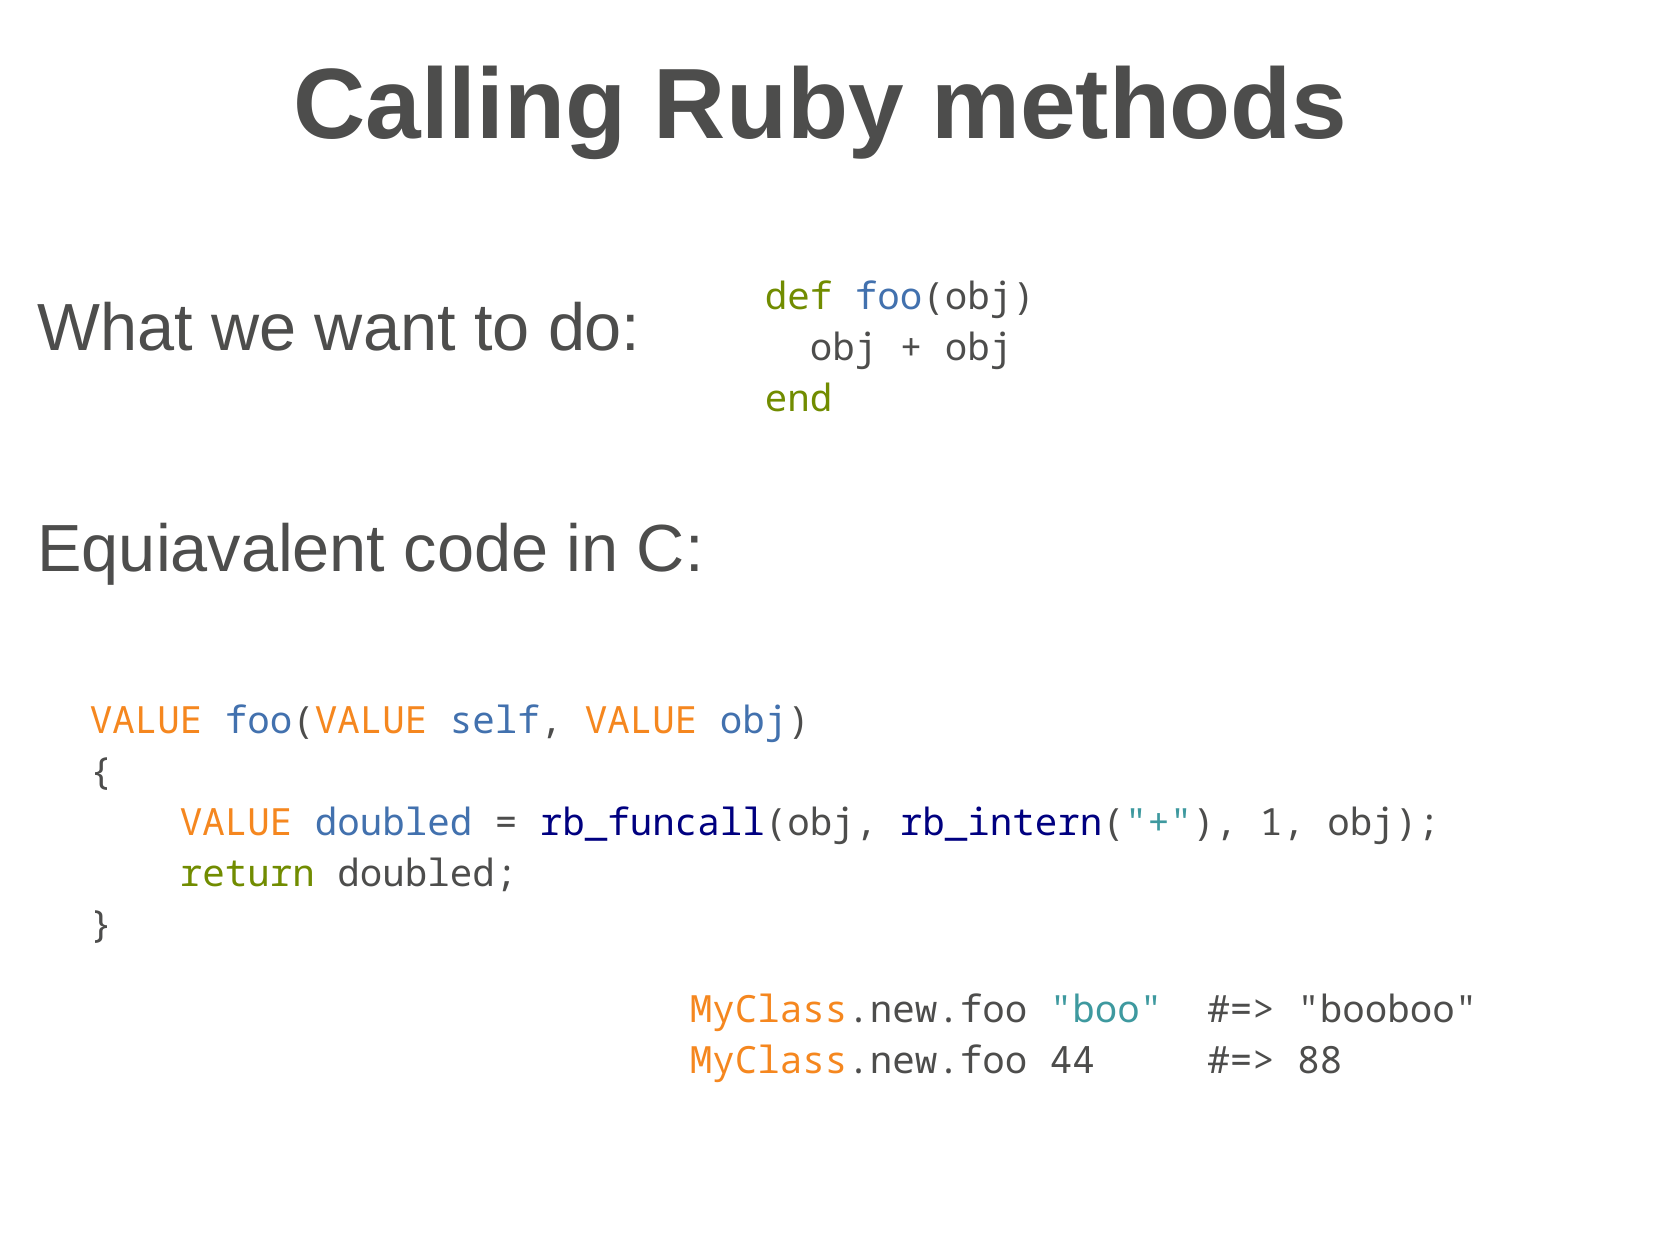

# Calling Ruby methods
def foo(obj)
 obj + obj
end
What we want to do:
Equiavalent code in C:
VALUE foo(VALUE self, VALUE obj)
{
 VALUE doubled = rb_funcall(obj, rb_intern("+"), 1, obj);
 return doubled;
}
MyClass.new.foo "boo" #=> "booboo"
MyClass.new.foo 44 #=> 88